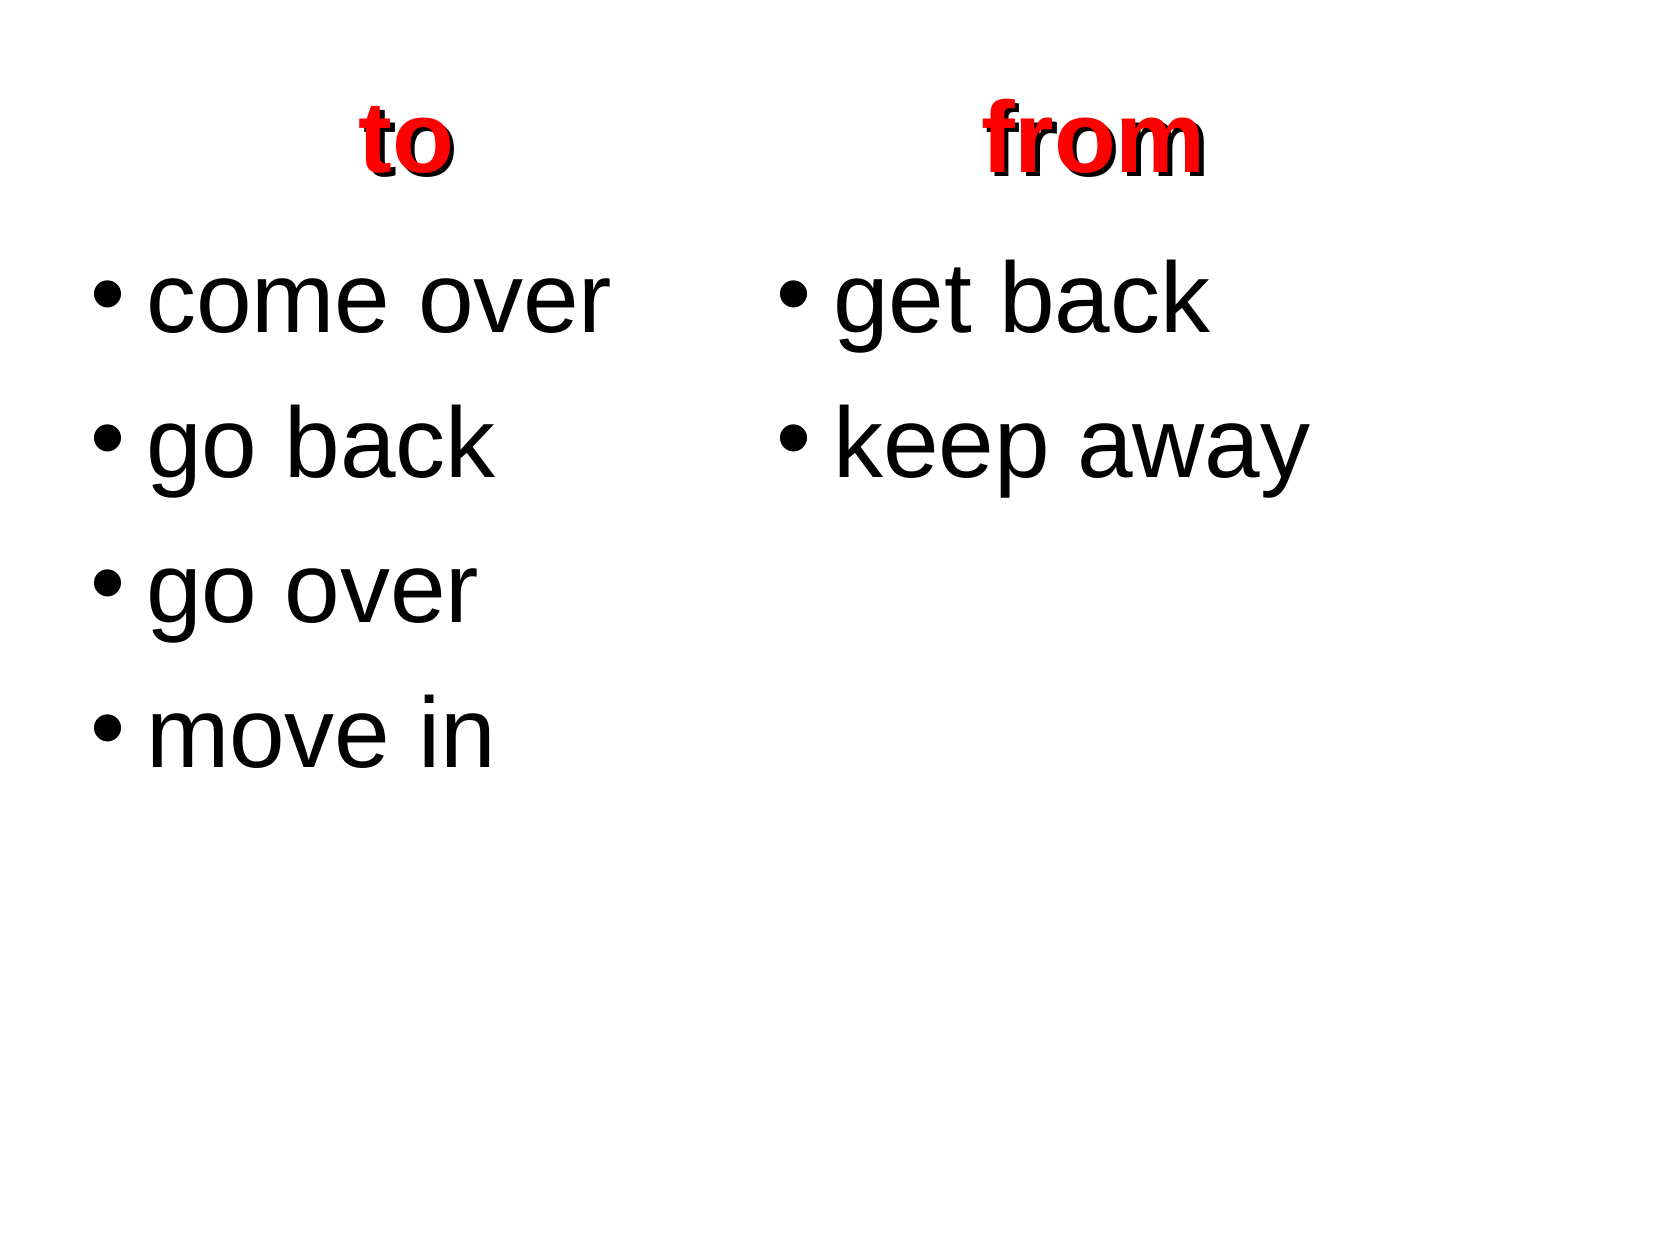

# to
from
come over
go back
go over
move in
get back
keep away